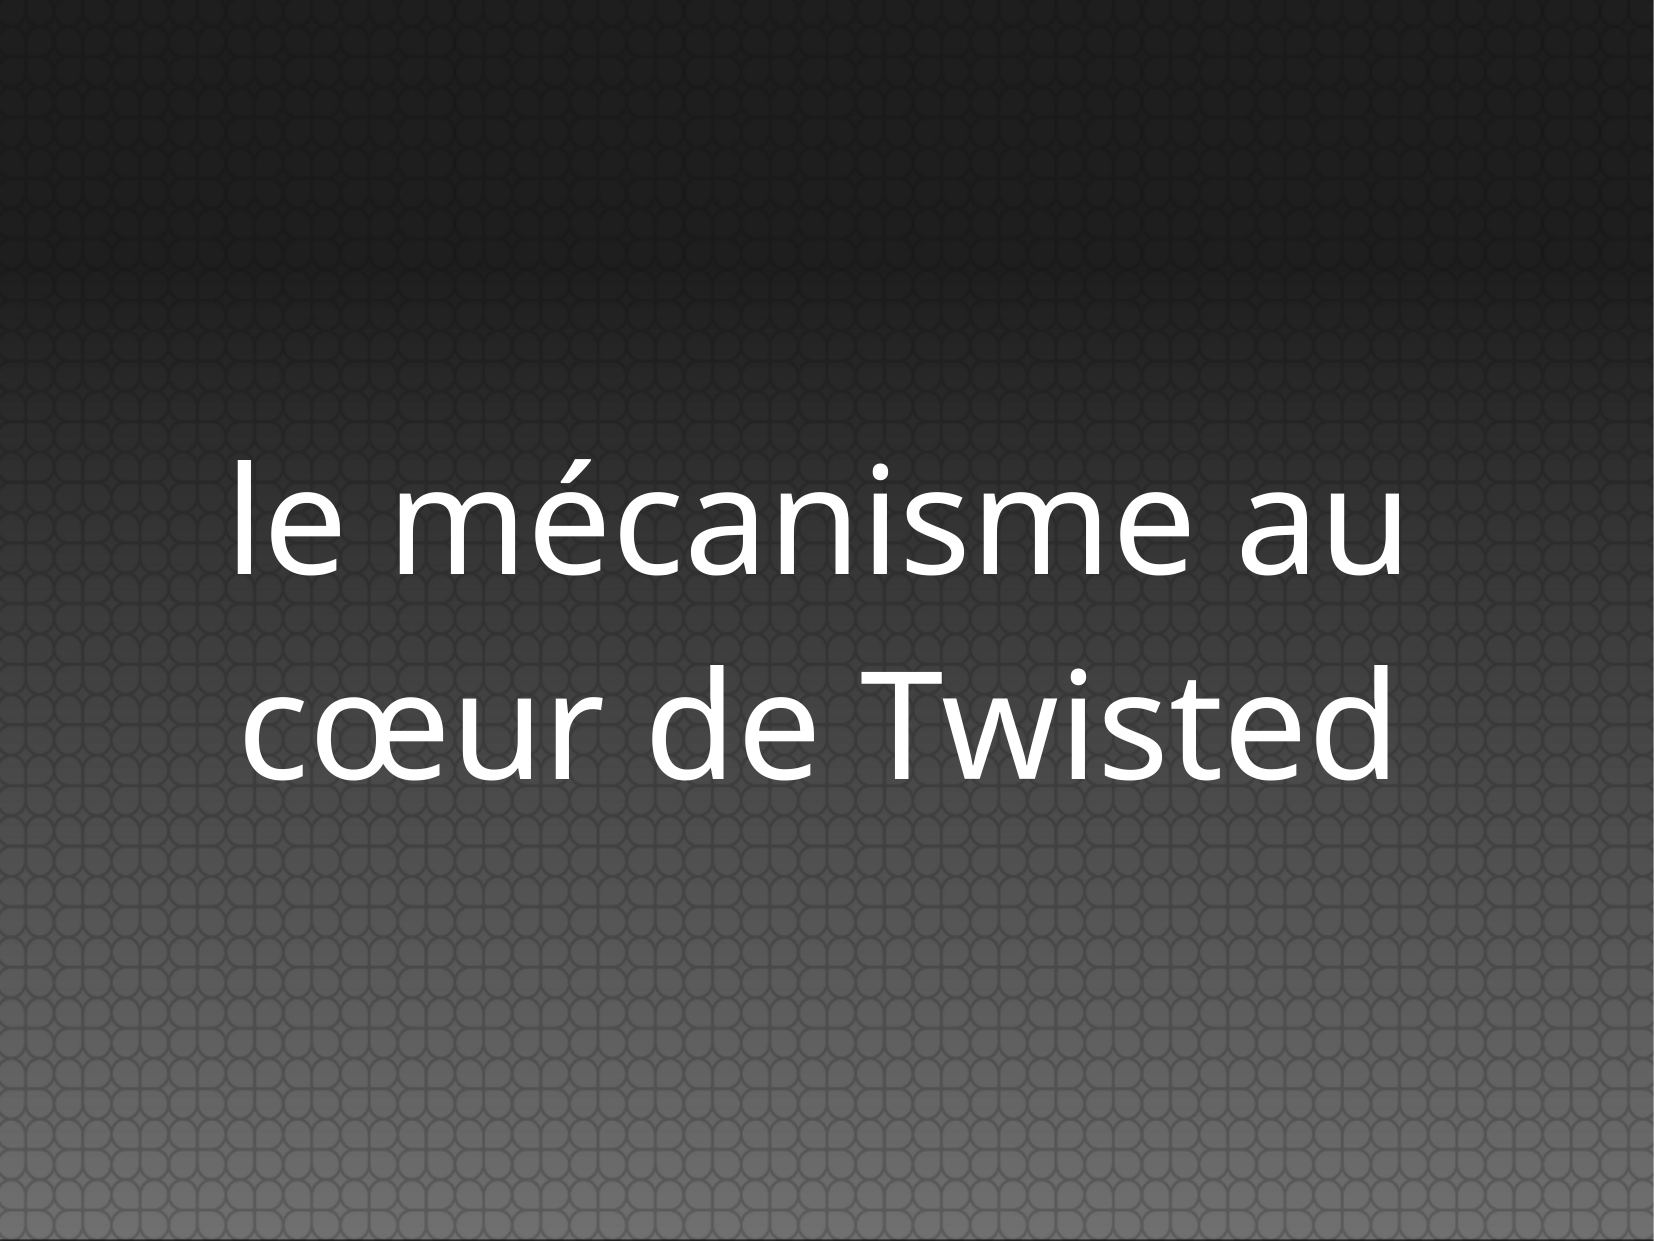

# le mécanisme au cœur de Twisted